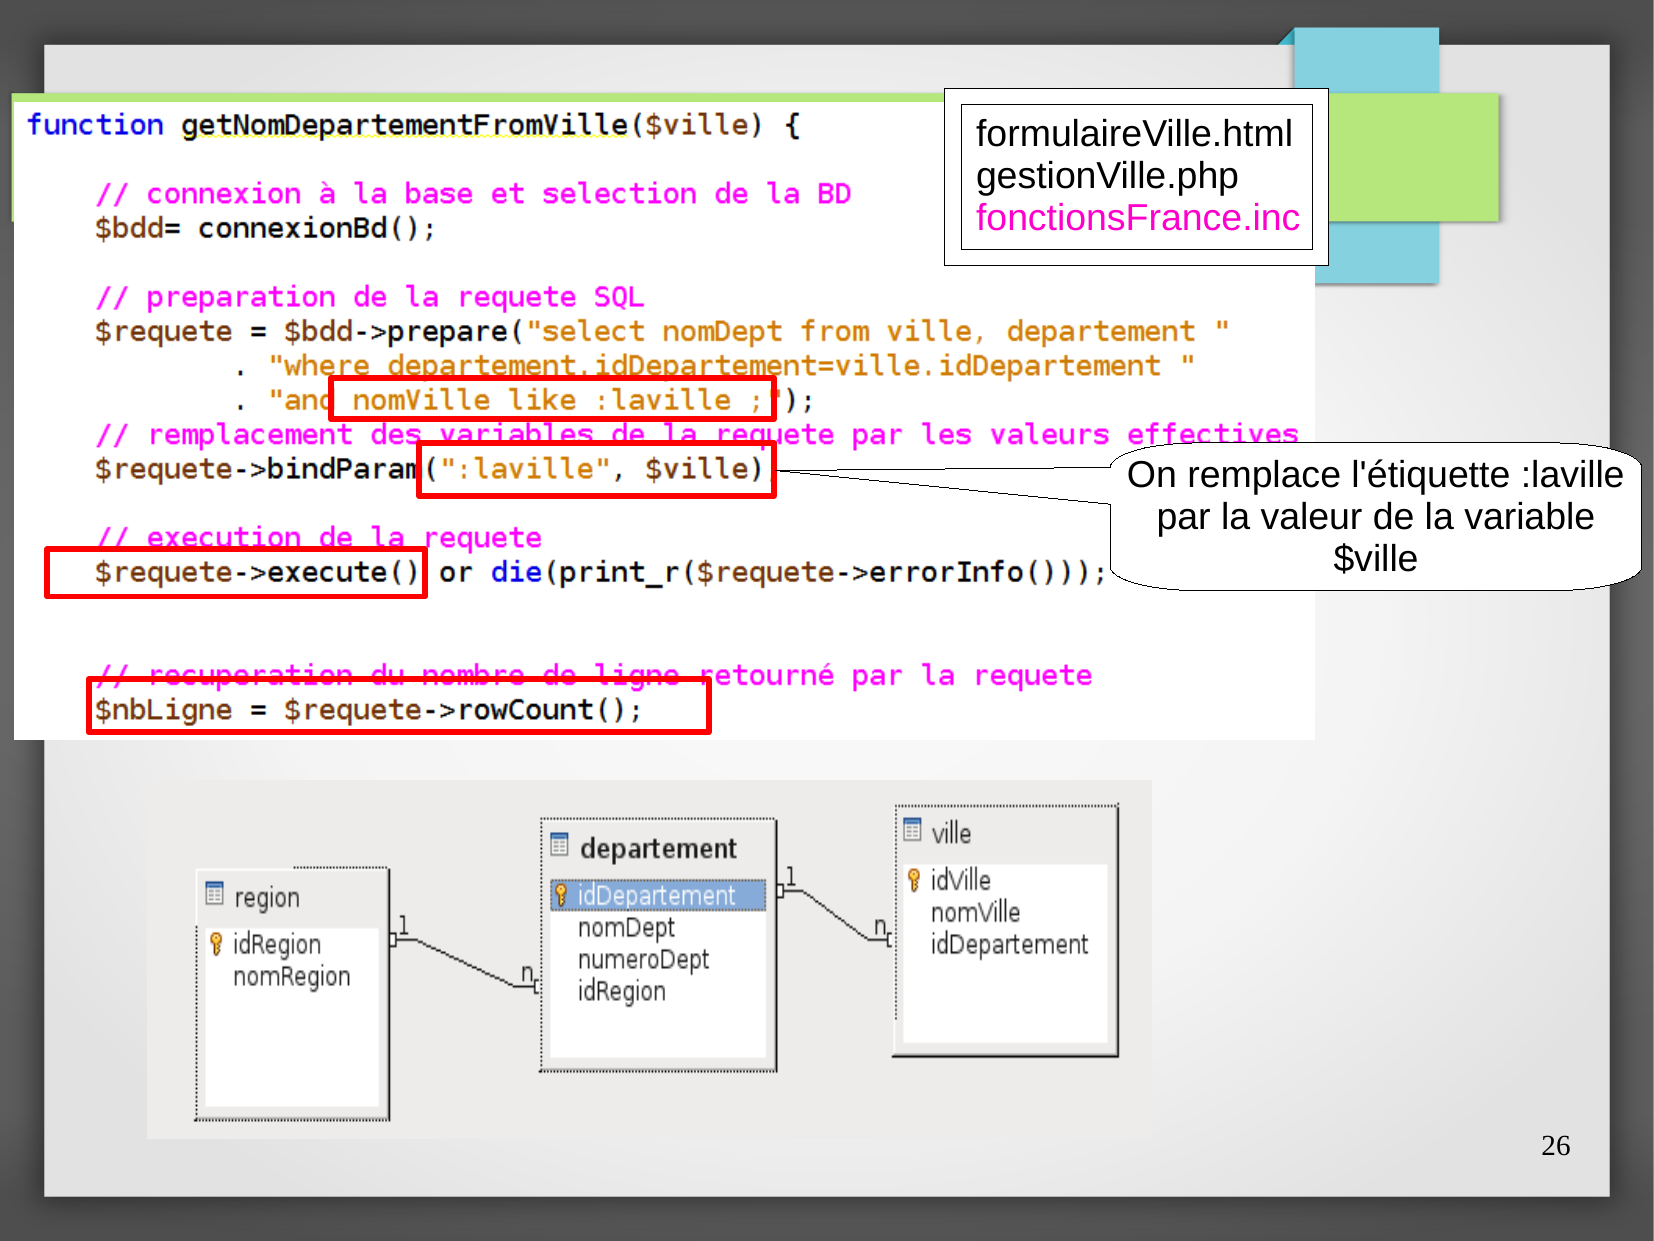

formulaireVille.html
gestionVille.php
fonctionsFrance.inc
On remplace l'étiquette :laville
par la valeur de la variable
$ville
26